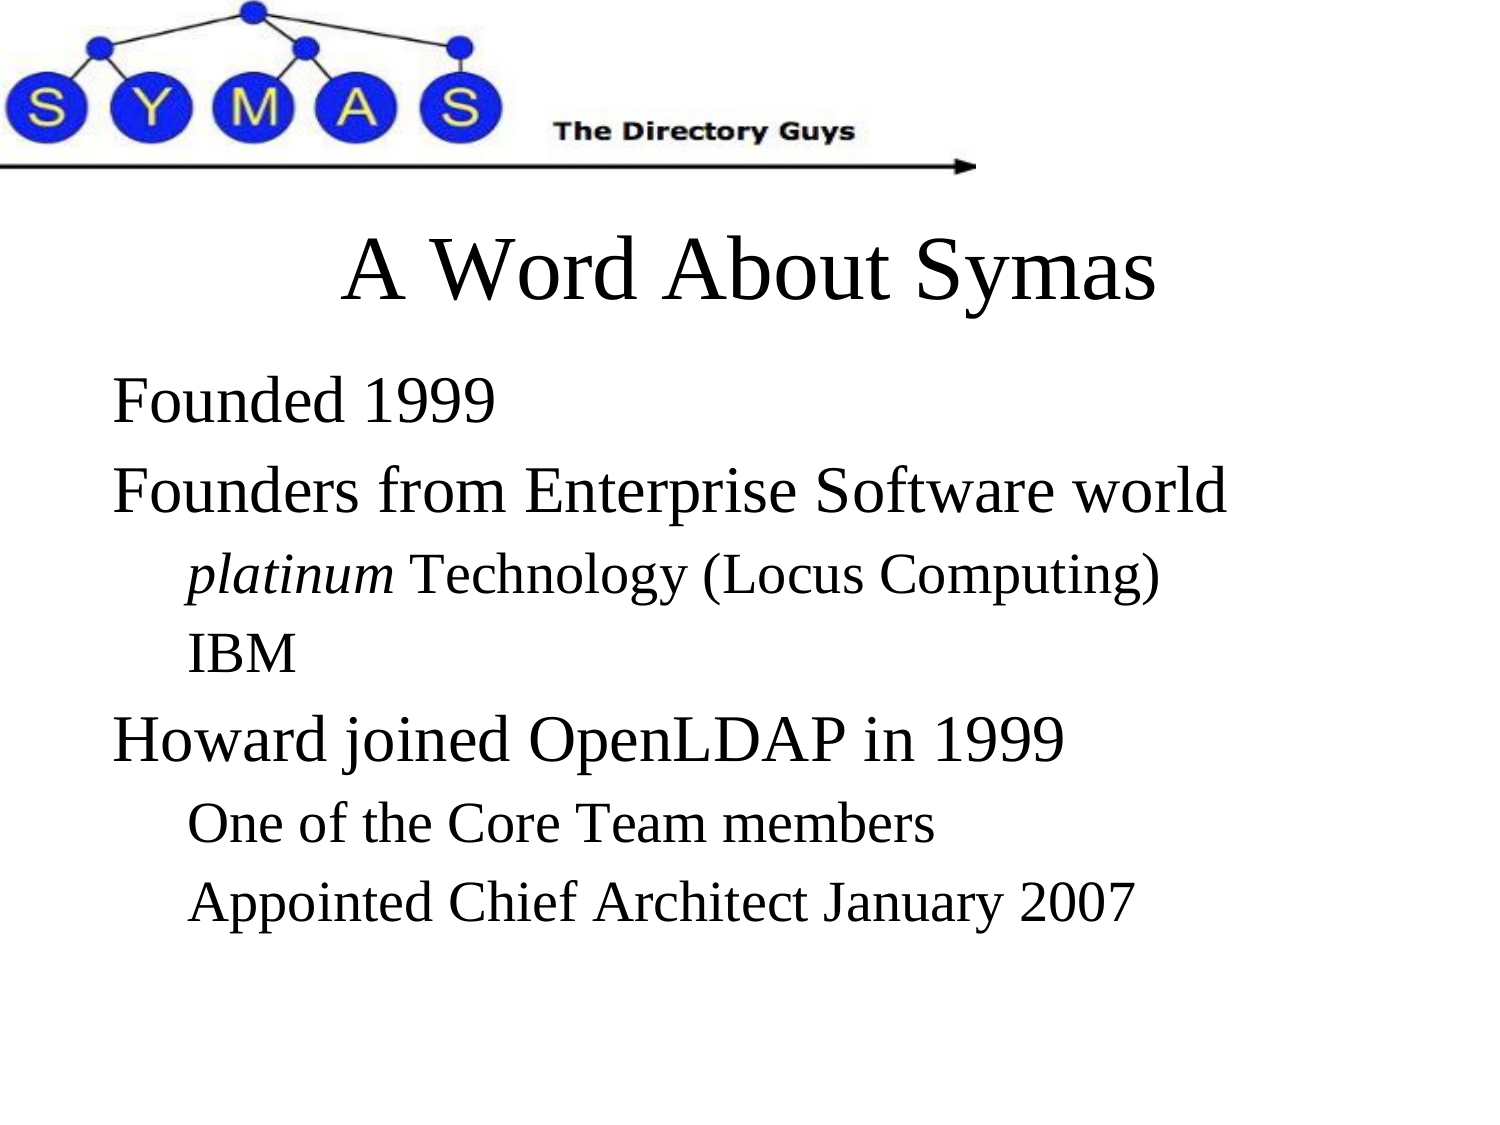

# A Word About Symas
Founded 1999
Founders from Enterprise Software world
platinum Technology (Locus Computing)
IBM
Howard joined OpenLDAP in 1999
One of the Core Team members
Appointed Chief Architect January 2007